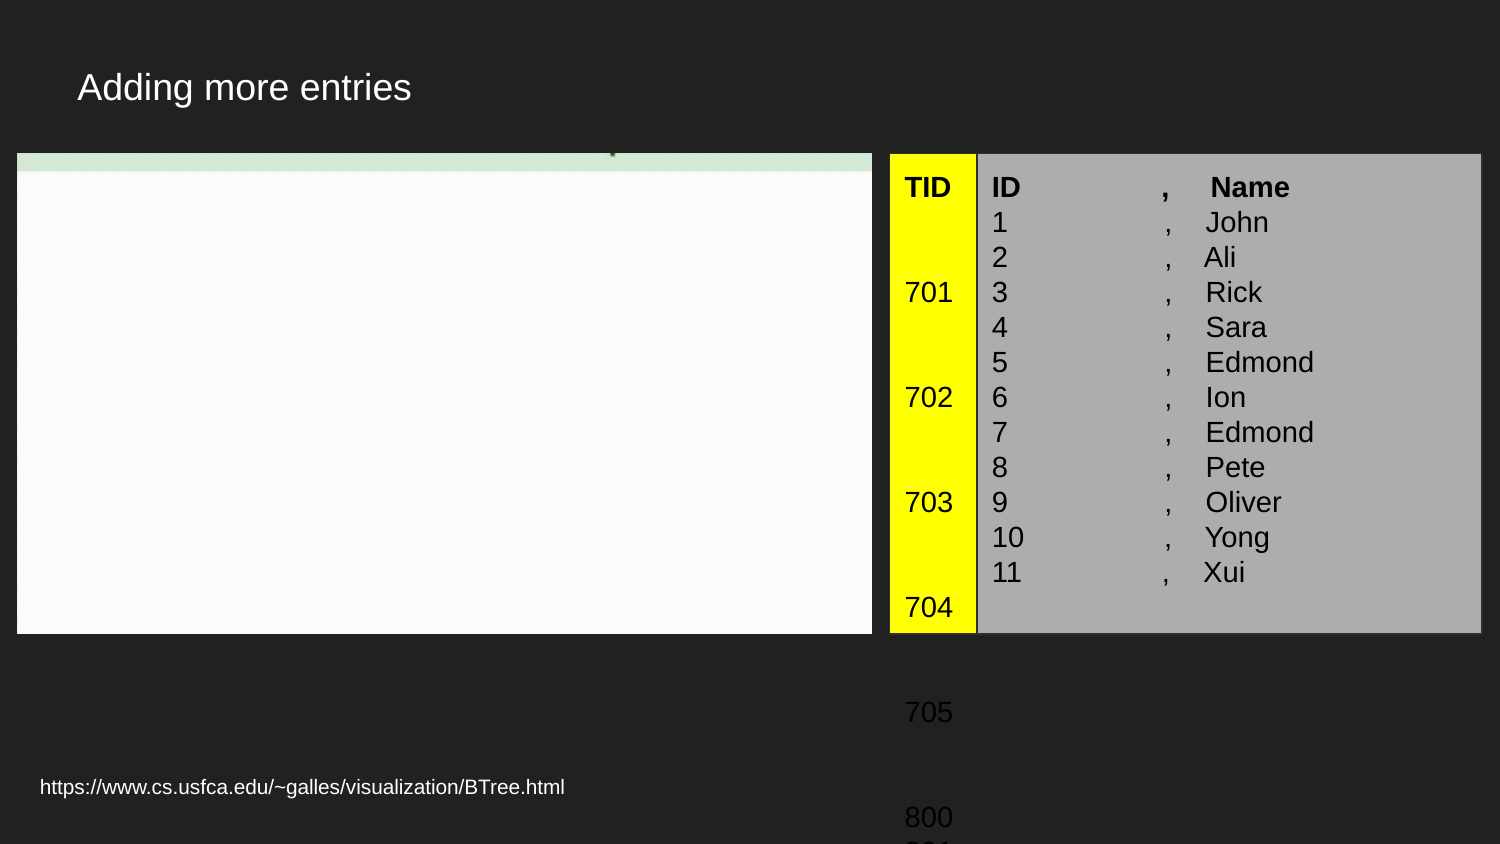

Adding more entries
TID
701
702
703
704
705
800
801
802
803
804
805
ID , Name
1 , John
2 , Ali
3 , Rick
4 , Sara
5 , Edmond
6 , Ion
7 , Edmond
8 , Pete
9 , Oliver
10 , Yong
11 , Xui
https://www.cs.usfca.edu/~galles/visualization/BTree.html